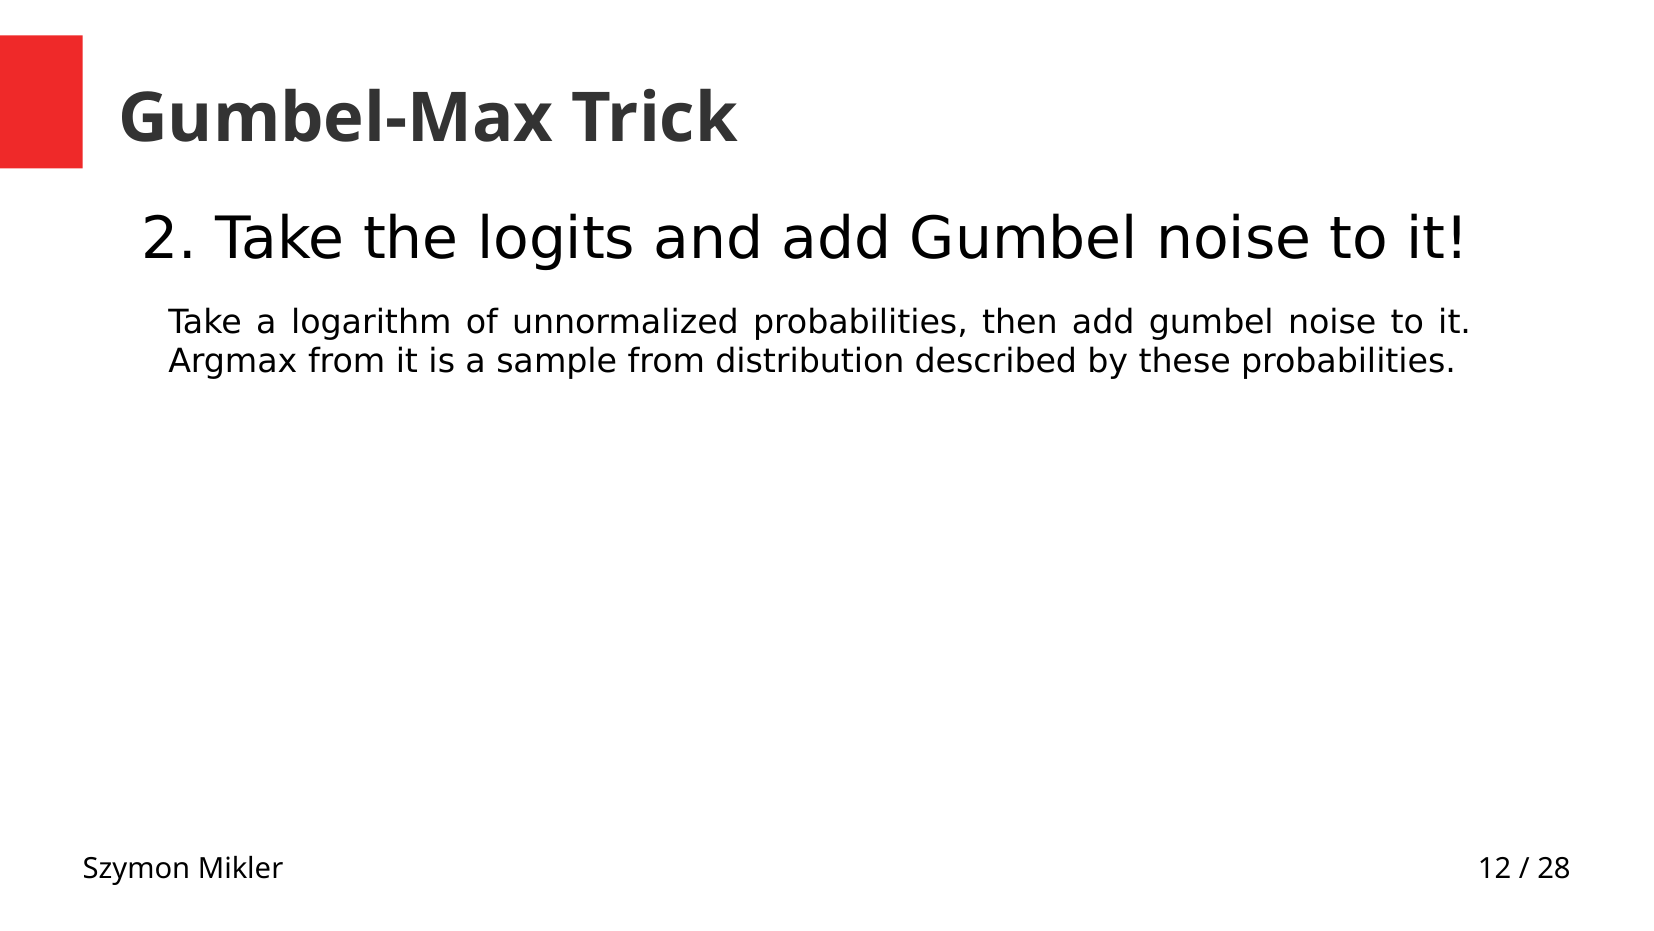

# Gumbel-Max Trick
2. Take the logits and add Gumbel noise to it!
Take a logarithm of unnormalized probabilities, then add gumbel noise to it. Argmax from it is a sample from distribution described by these probabilities.
Szymon Mikler
12